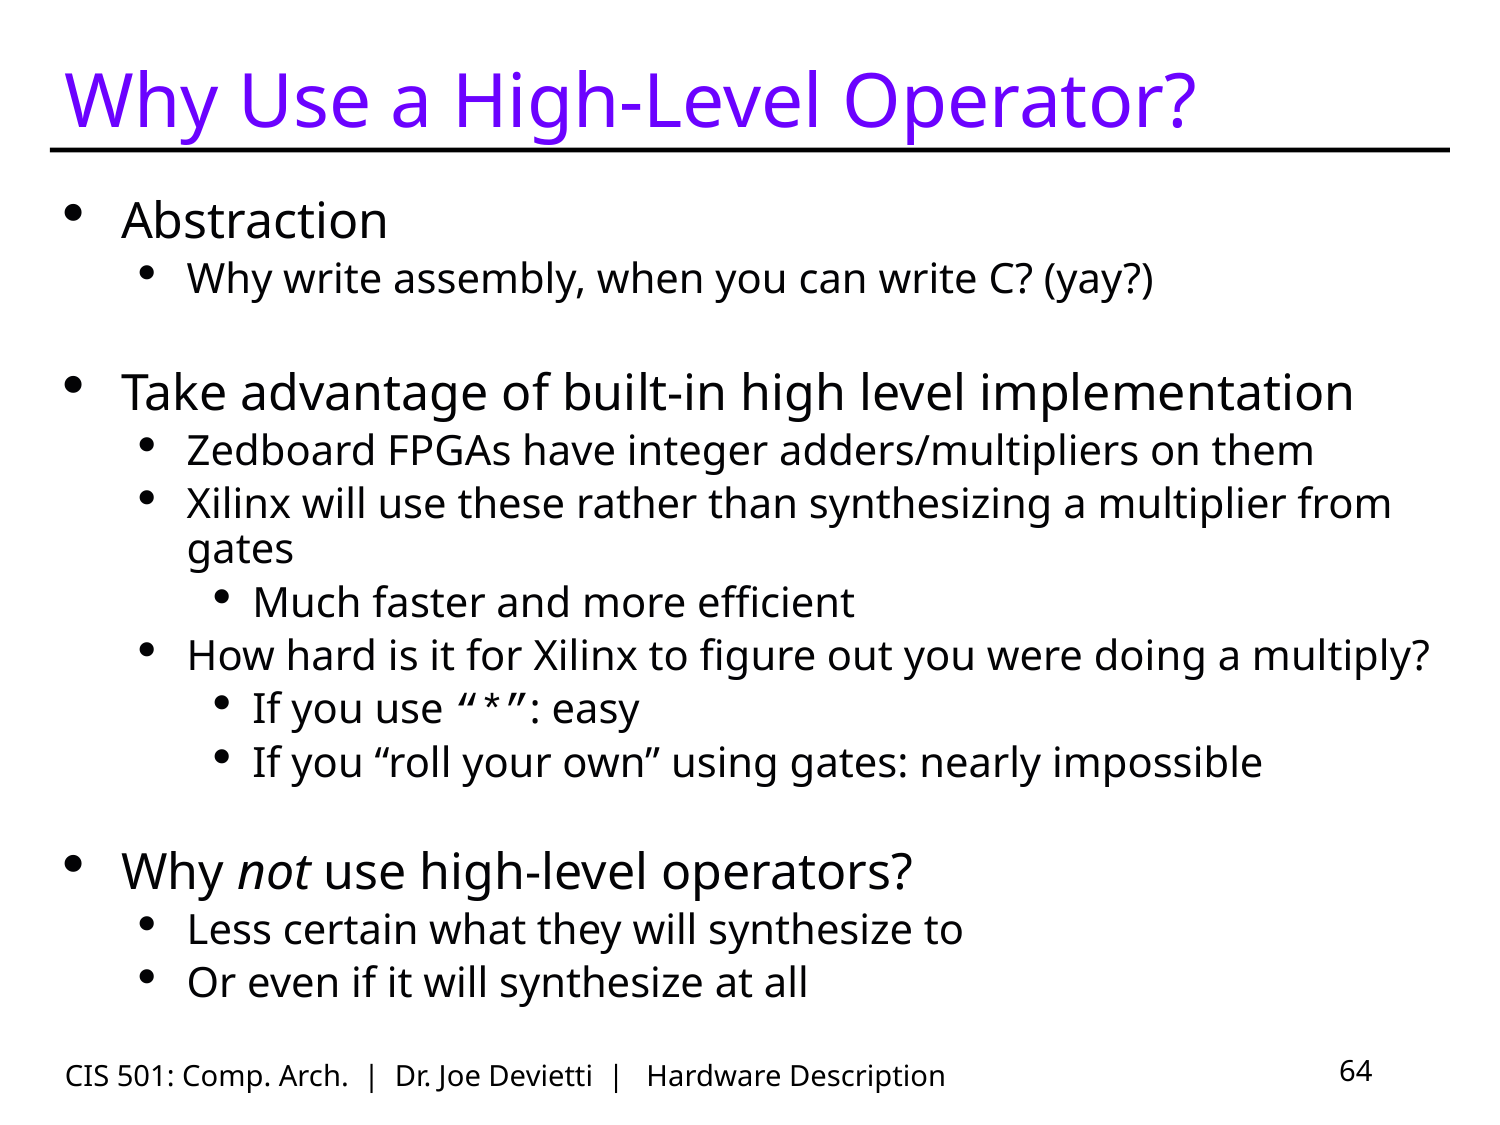

Why Use a High-Level Operator?
Abstraction
Why write assembly, when you can write C? (yay?)
Take advantage of built-in high level implementation
Zedboard FPGAs have integer adders/multipliers on them
Xilinx will use these rather than synthesizing a multiplier from gates
Much faster and more efficient
How hard is it for Xilinx to figure out you were doing a multiply?
If you use “*”: easy
If you “roll your own” using gates: nearly impossible
Why not use high-level operators?
Less certain what they will synthesize to
Or even if it will synthesize at all
CIS 501: Comp. Arch. | Dr. Joe Devietti | Hardware Description